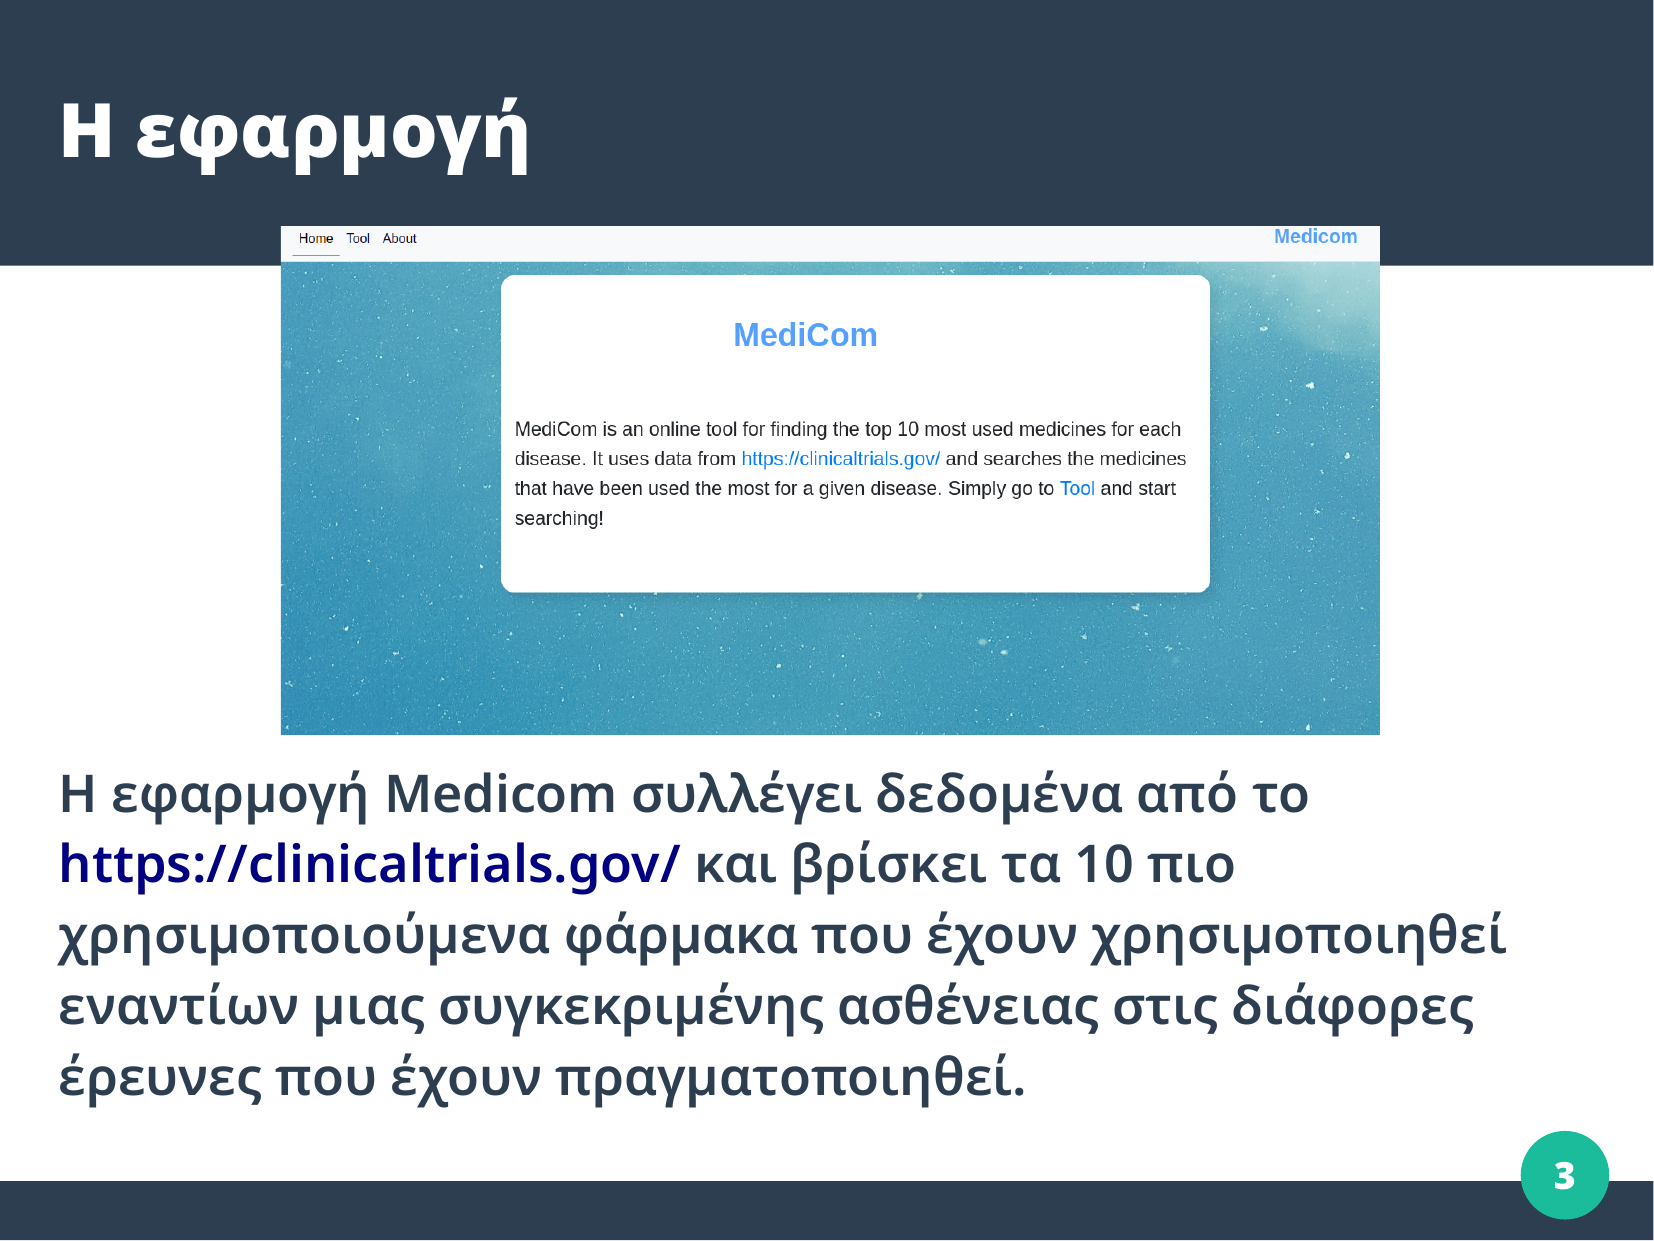

# Η εφαρμογή
Η εφαρμογή Medicom συλλέγει δεδομένα από το https://clinicaltrials.gov/ και βρίσκει τα 10 πιο χρησιμοποιούμενα φάρμακα που έχουν χρησιμοποιηθεί εναντίων μιας συγκεκριμένης ασθένειας στις διάφορες έρευνες που έχουν πραγματοποιηθεί.
3